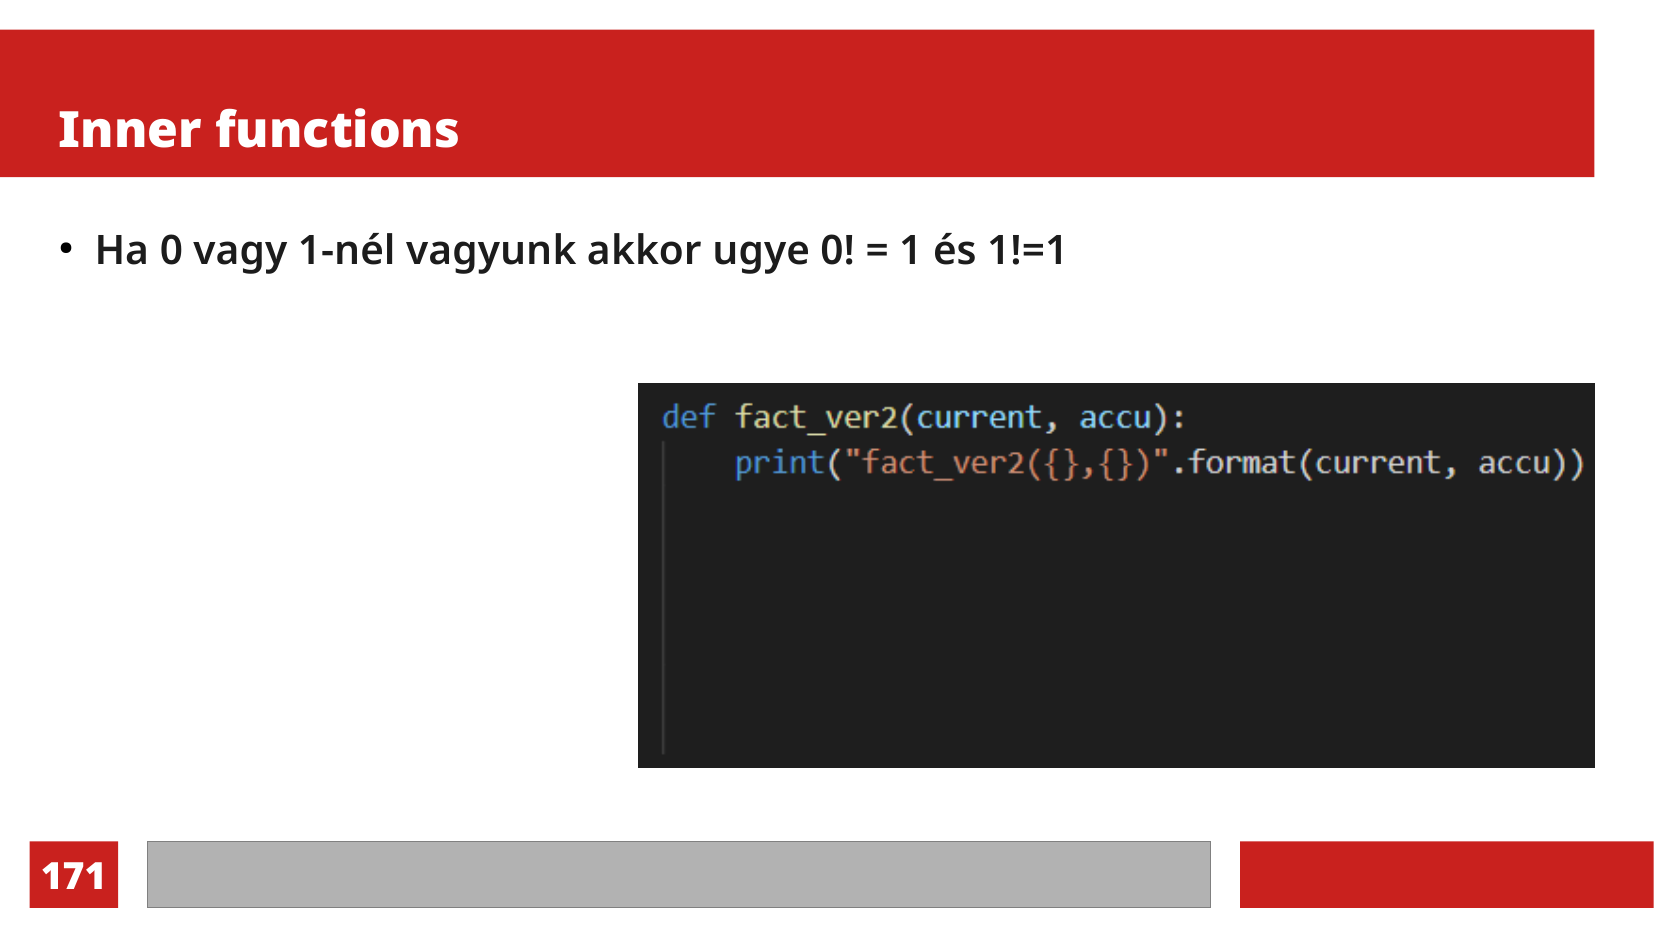

# Inner functions
Ha 0 vagy 1-nél vagyunk akkor ugye 0! = 1 és 1!=1
171